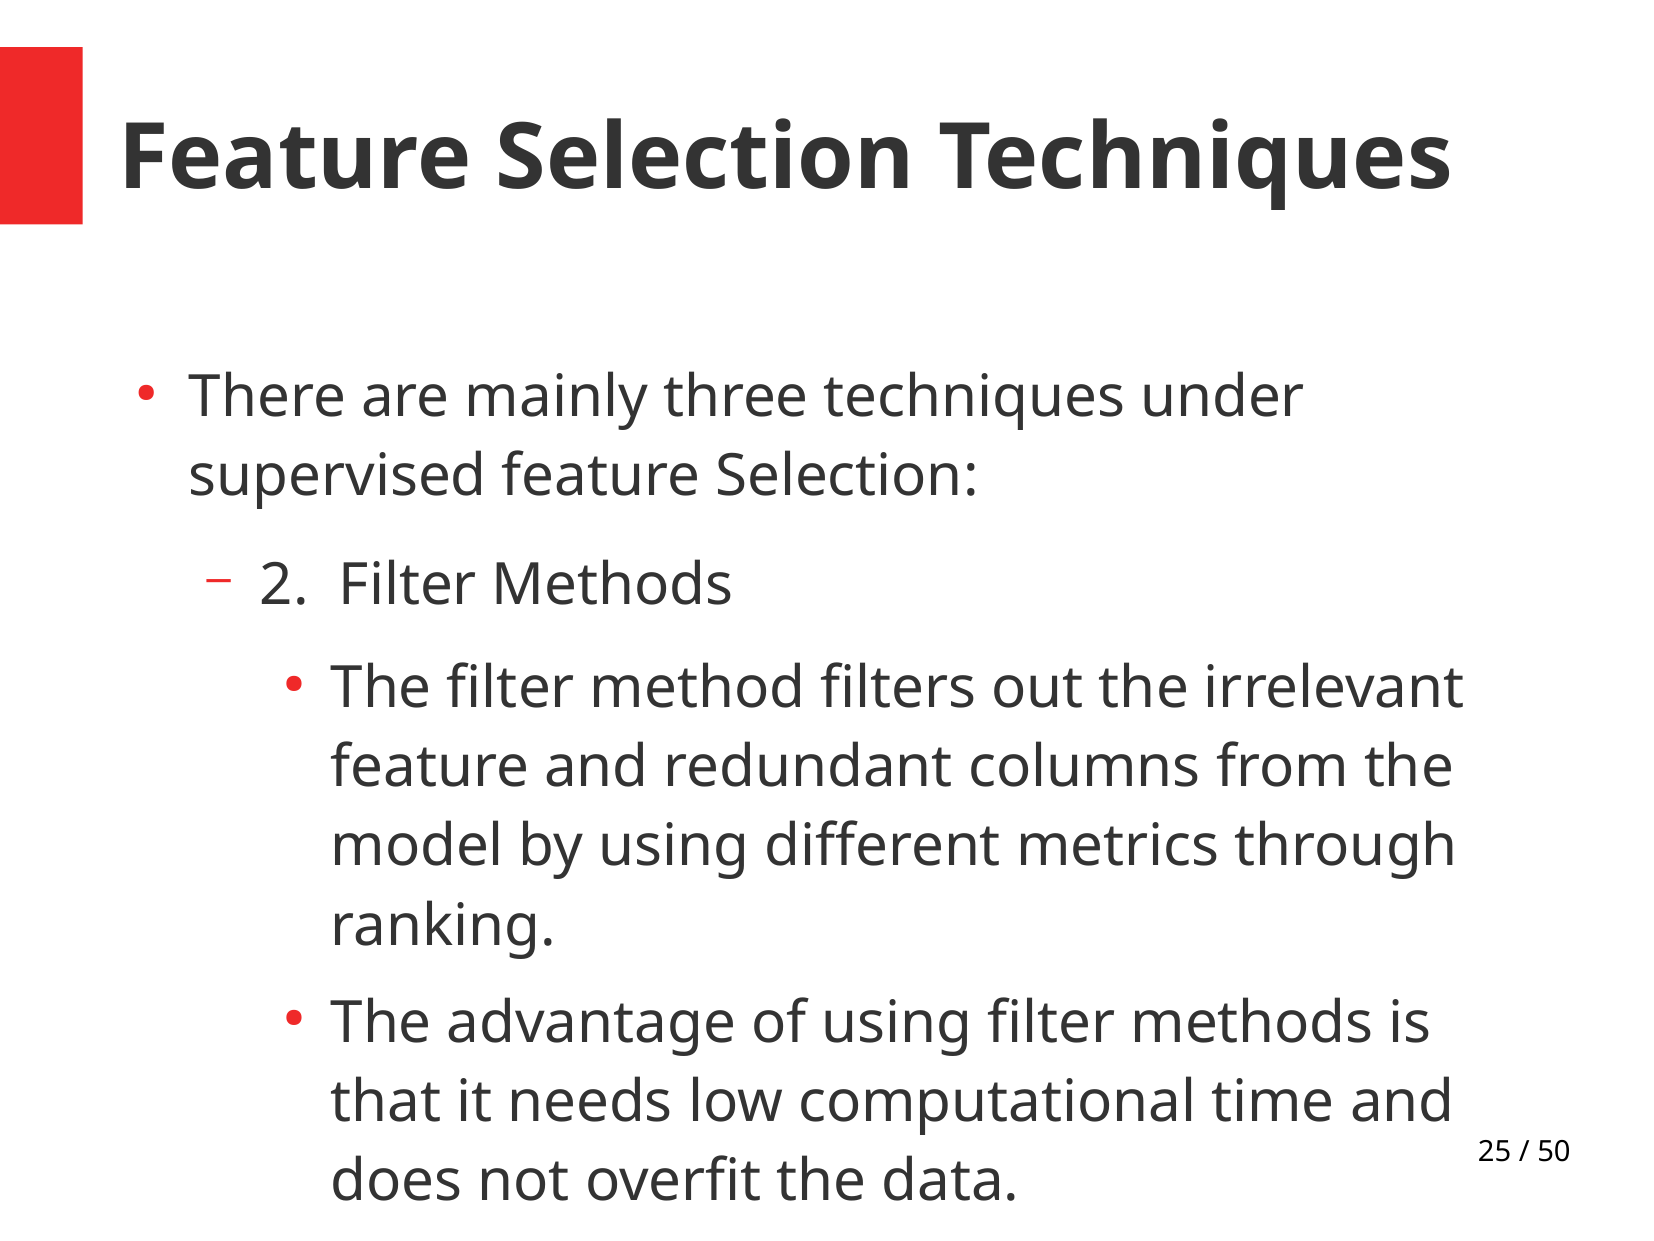

# Feature Selection Techniques
There are mainly three techniques under supervised feature Selection:
2. Filter Methods
The filter method filters out the irrelevant feature and redundant columns from the model by using different metrics through ranking.
The advantage of using filter methods is that it needs low computational time and does not overfit the data.
25